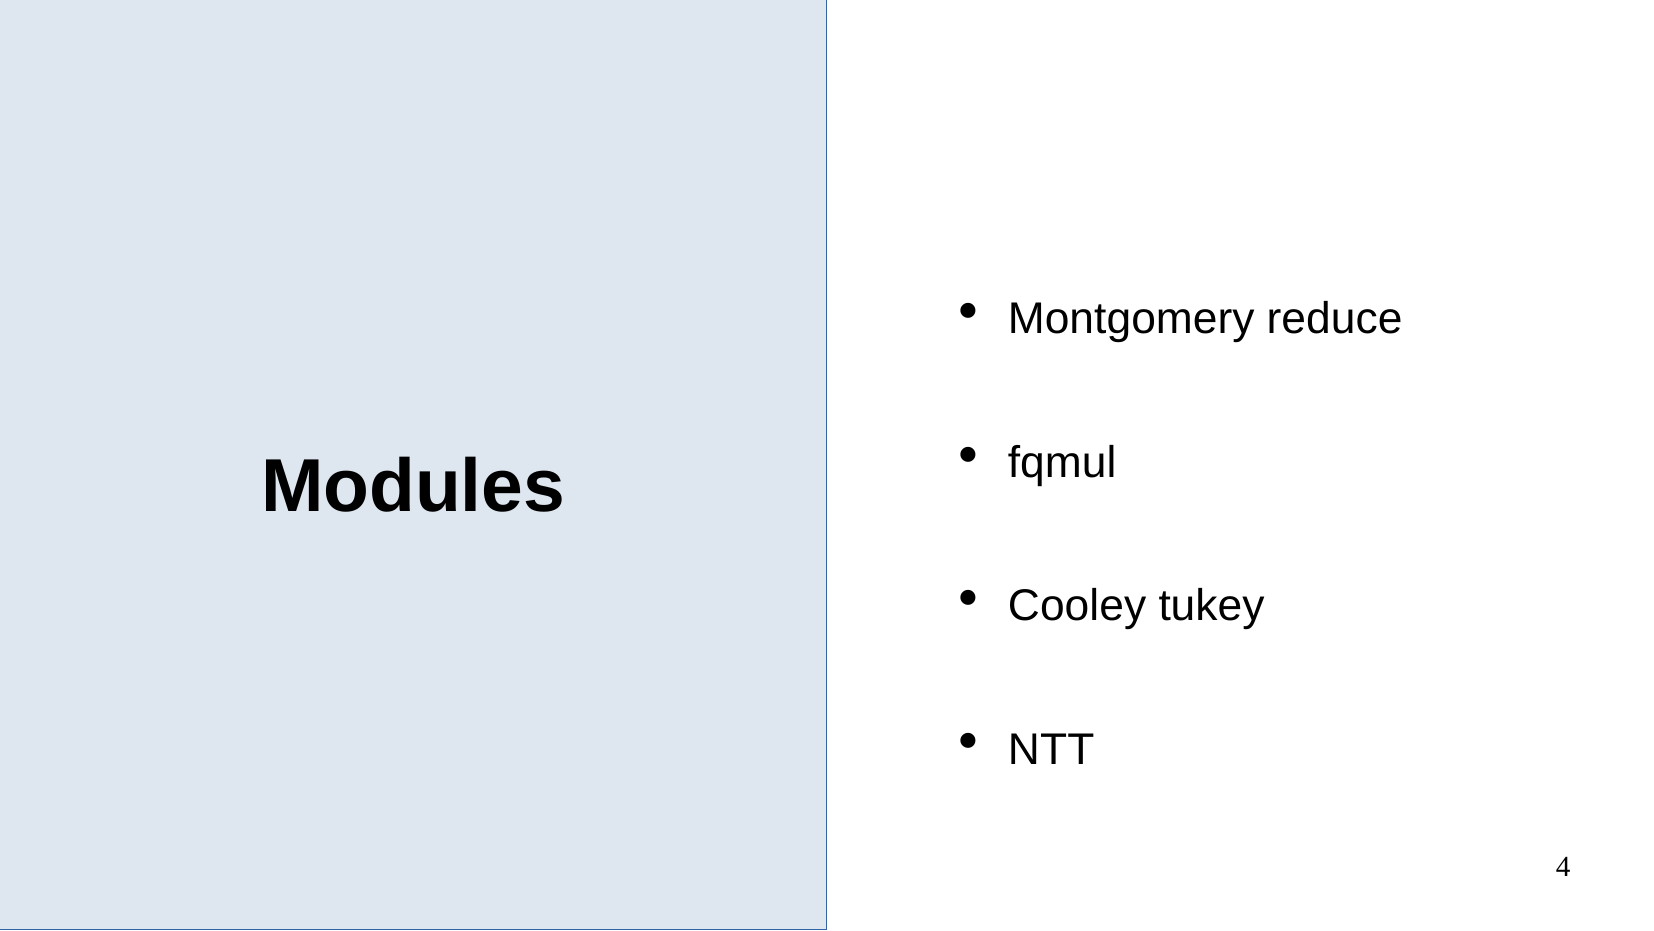

Montgomery reduce
fqmul
Cooley tukey
NTT
# Modules
4